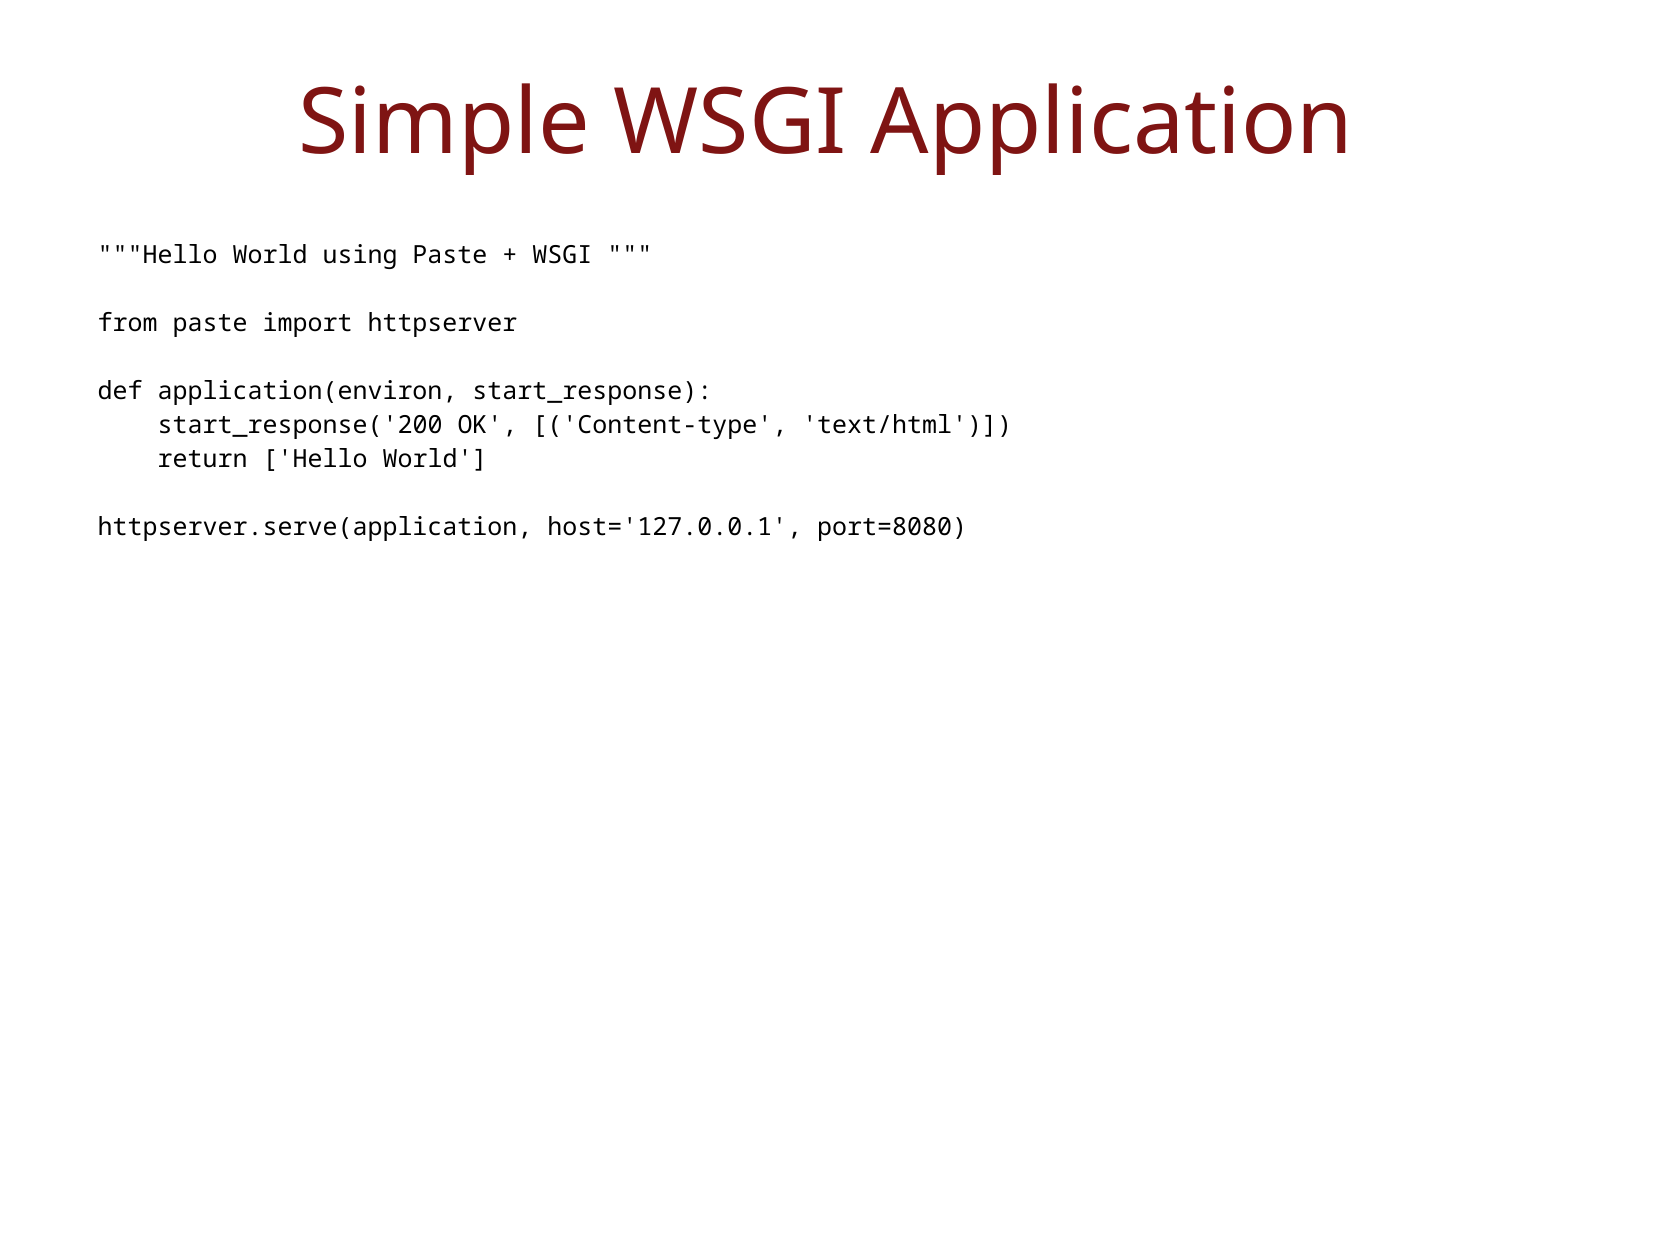

# Simple WSGI Application
"""Hello World using Paste + WSGI """
from paste import httpserver
def application(environ, start_response):
 start_response('200 OK', [('Content-type', 'text/html')])
 return ['Hello World']
httpserver.serve(application, host='127.0.0.1', port=8080)